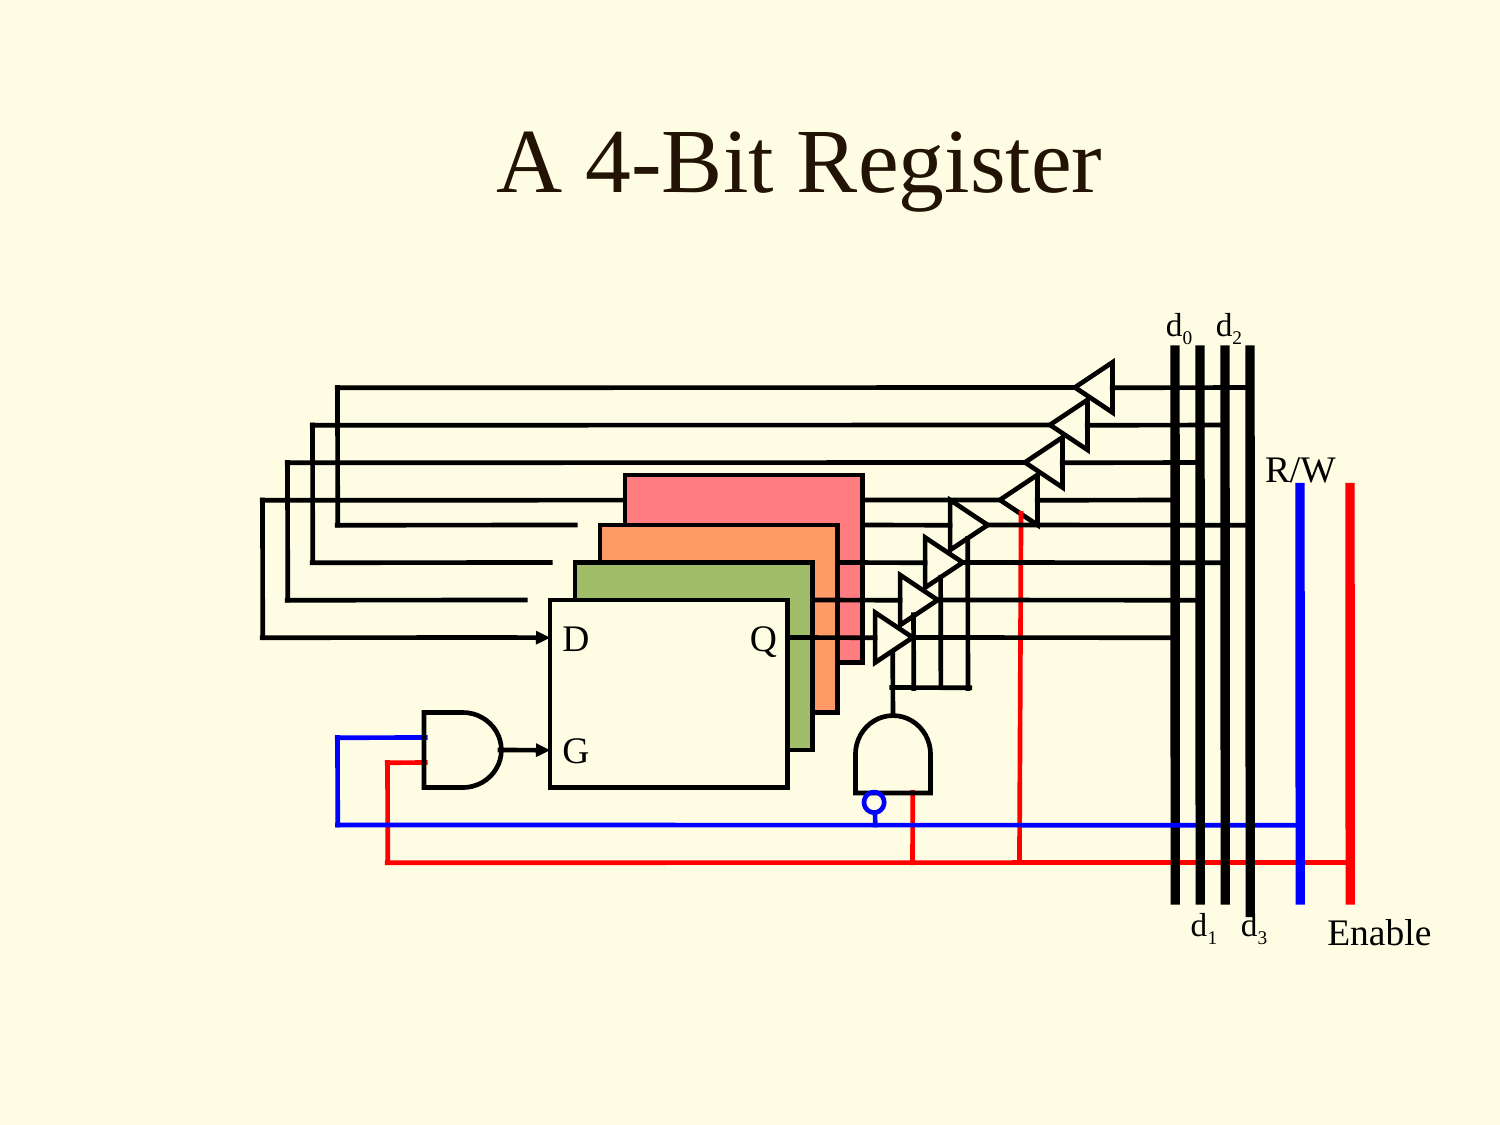

# A 4-Bit Register
d0
d2
R/W
D
Q
G
d1
d3
Enable